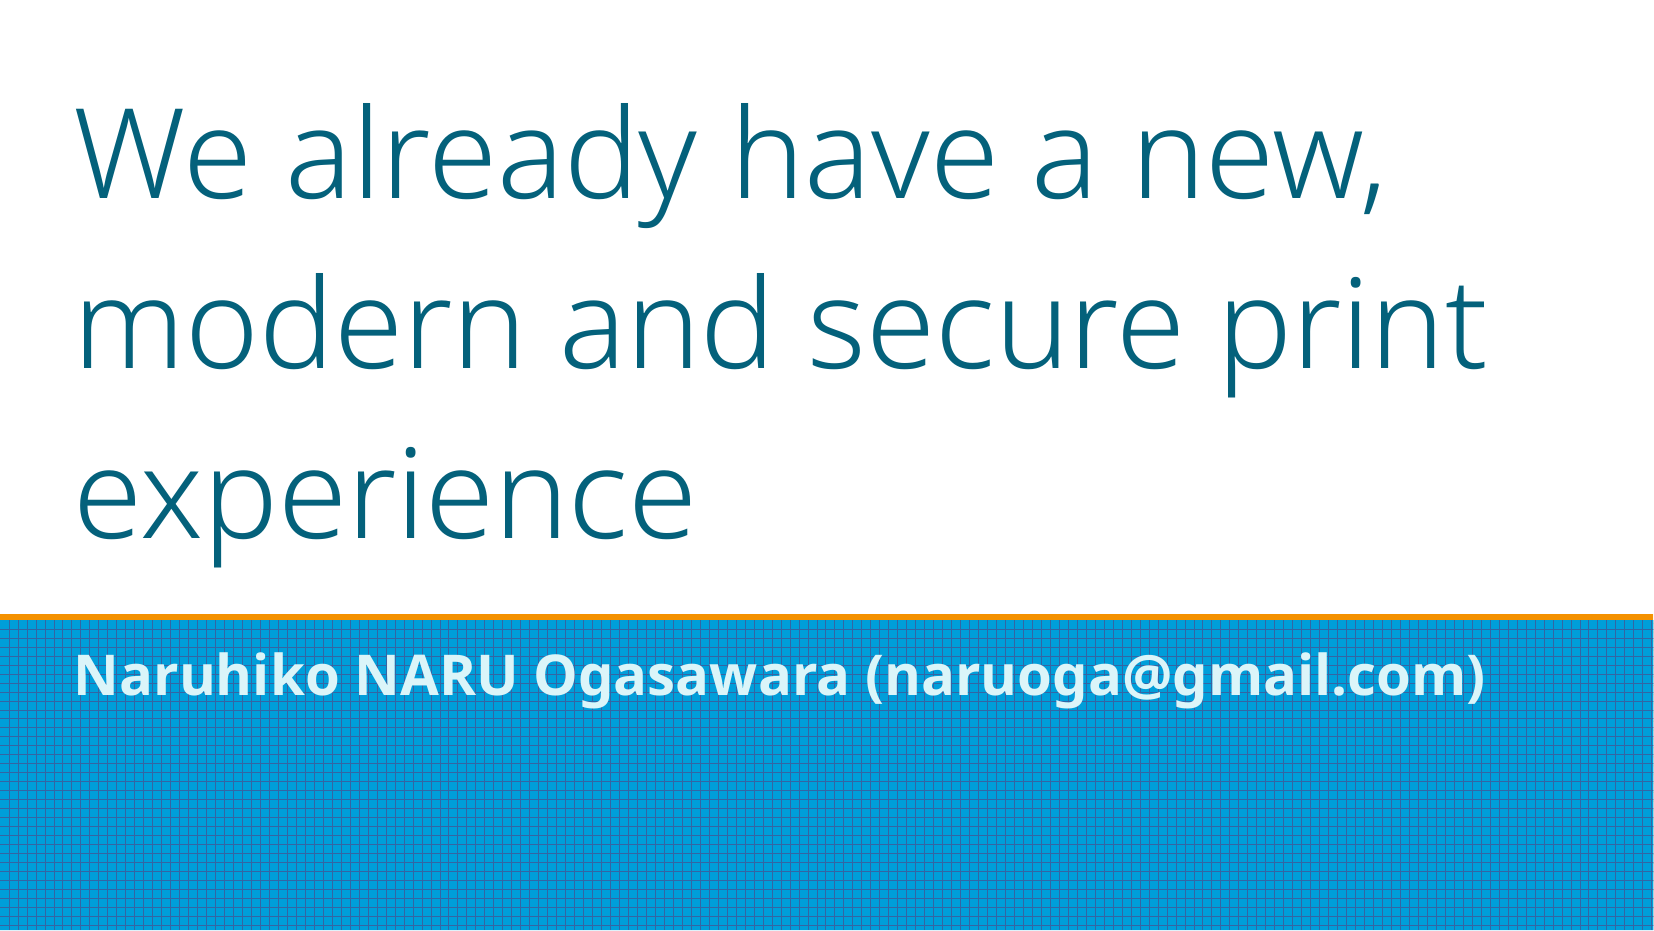

# We already have a new, modern and secure print experience
Naruhiko NARU Ogasawara (naruoga@gmail.com)